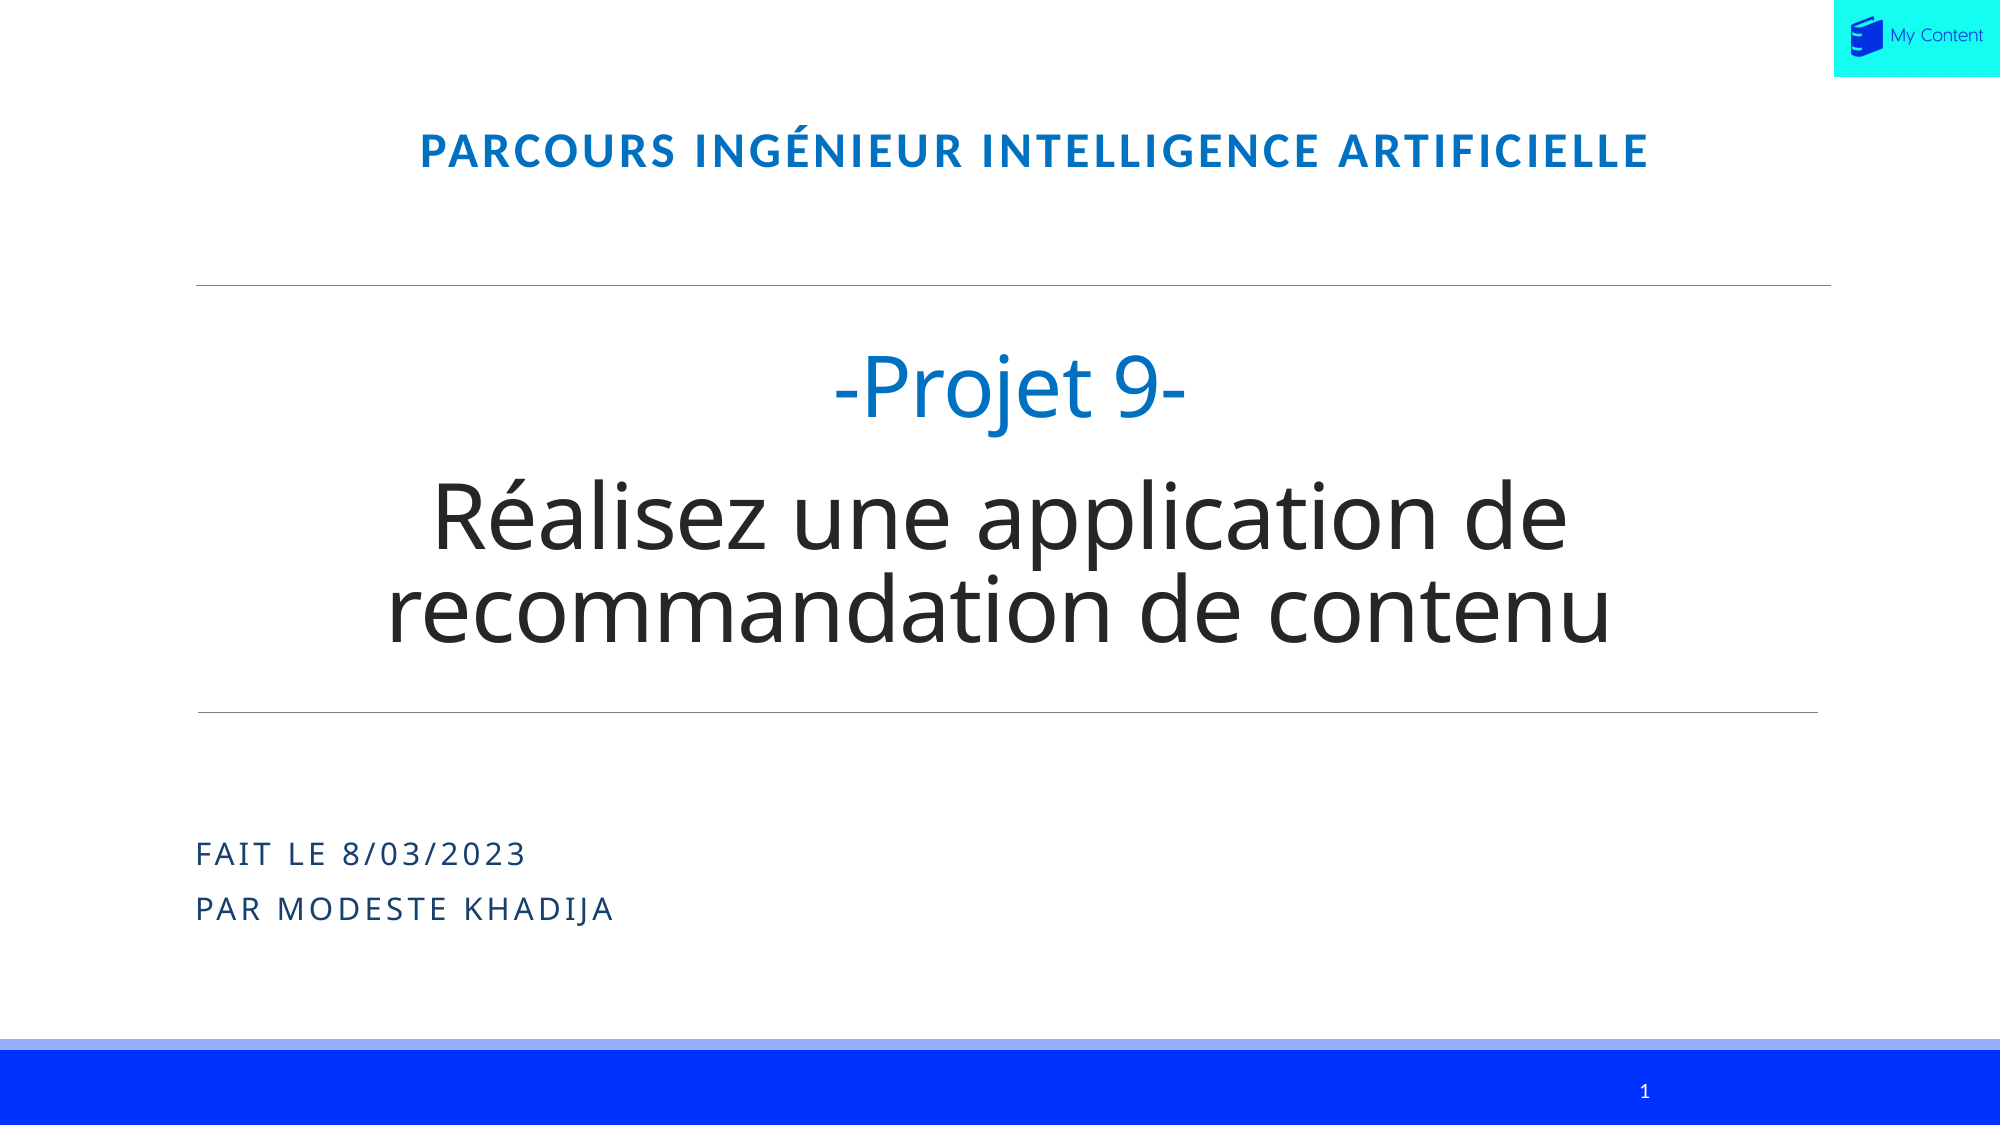

Parcours Ingénieur Intelligence Artificielle
 -Projet 9-
# Réalisez une application de recommandation de contenu
Fait le 8/03/2023
Par modeste khadija
1